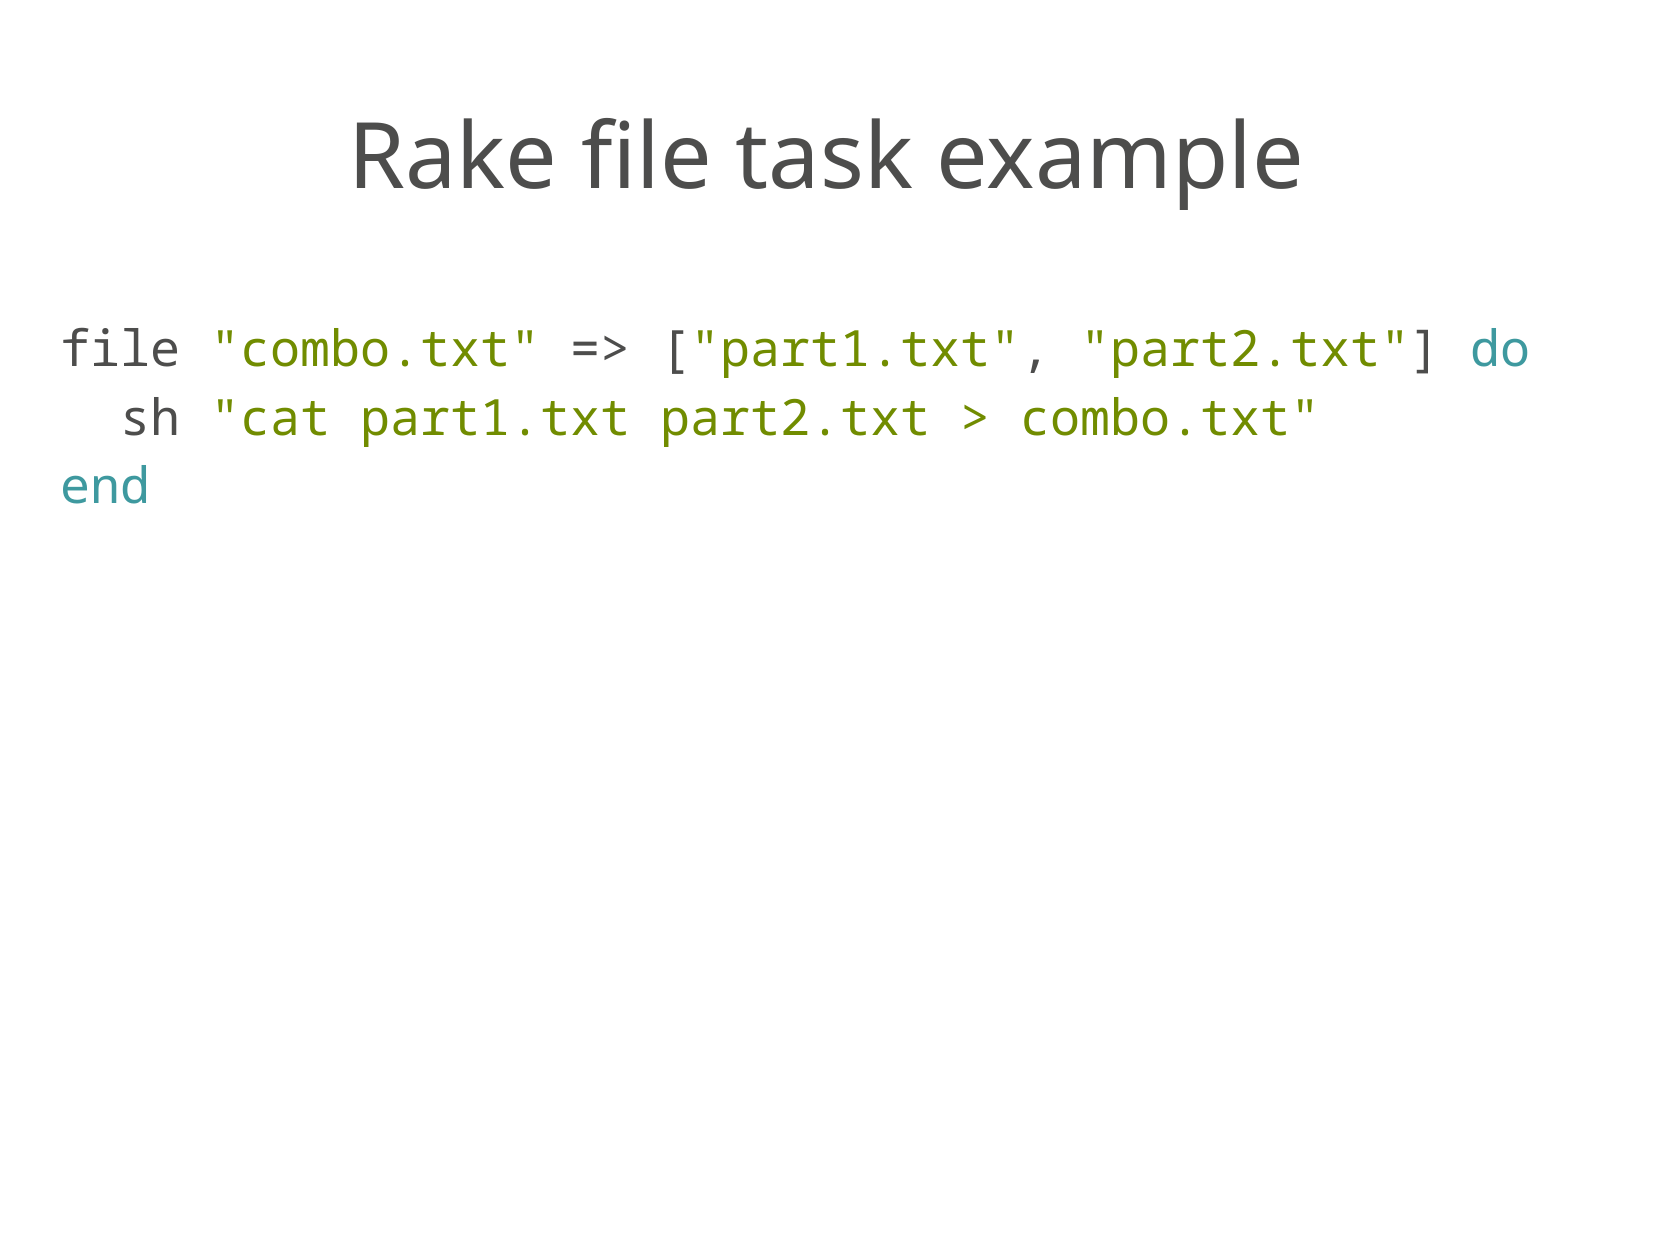

# Rake file task example
file "combo.txt" => ["part1.txt", "part2.txt"] do
 sh "cat part1.txt part2.txt > combo.txt"
end
require "rake/clean"
CLOBBER.include "combo.txt"